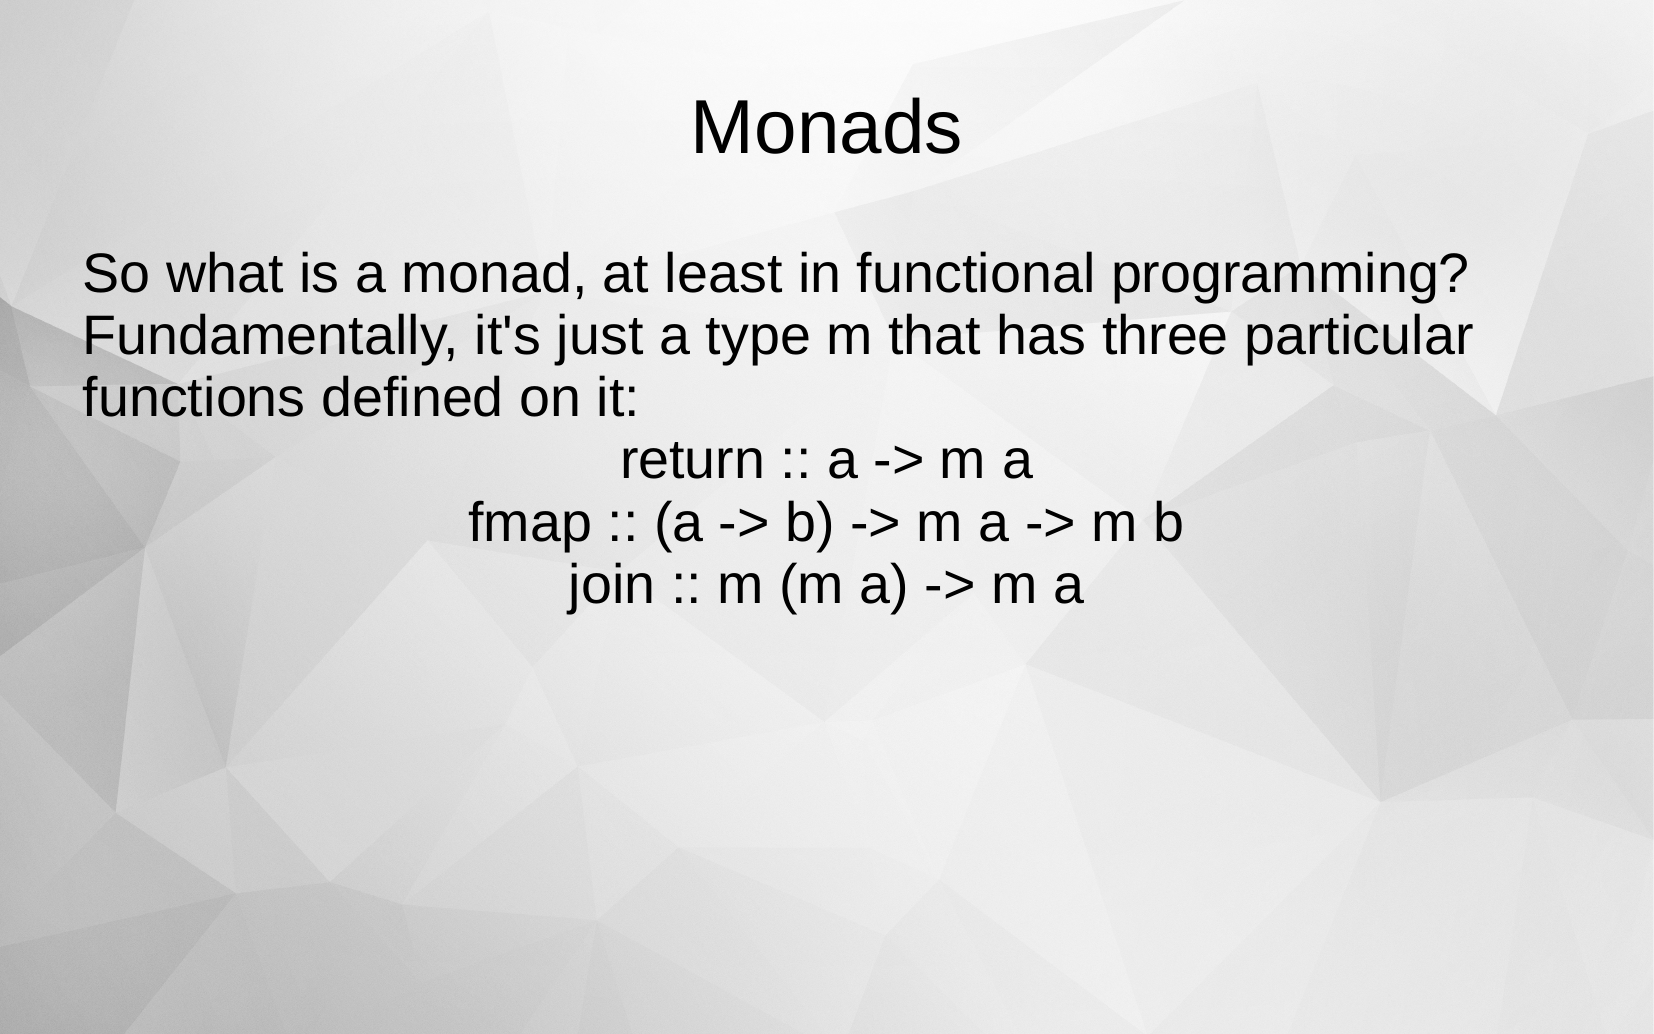

# Monads
So what is a monad, at least in functional programming?
Fundamentally, it's just a type m that has three particular functions defined on it:
return :: a -> m a
fmap :: (a -> b) -> m a -> m b
join :: m (m a) -> m a